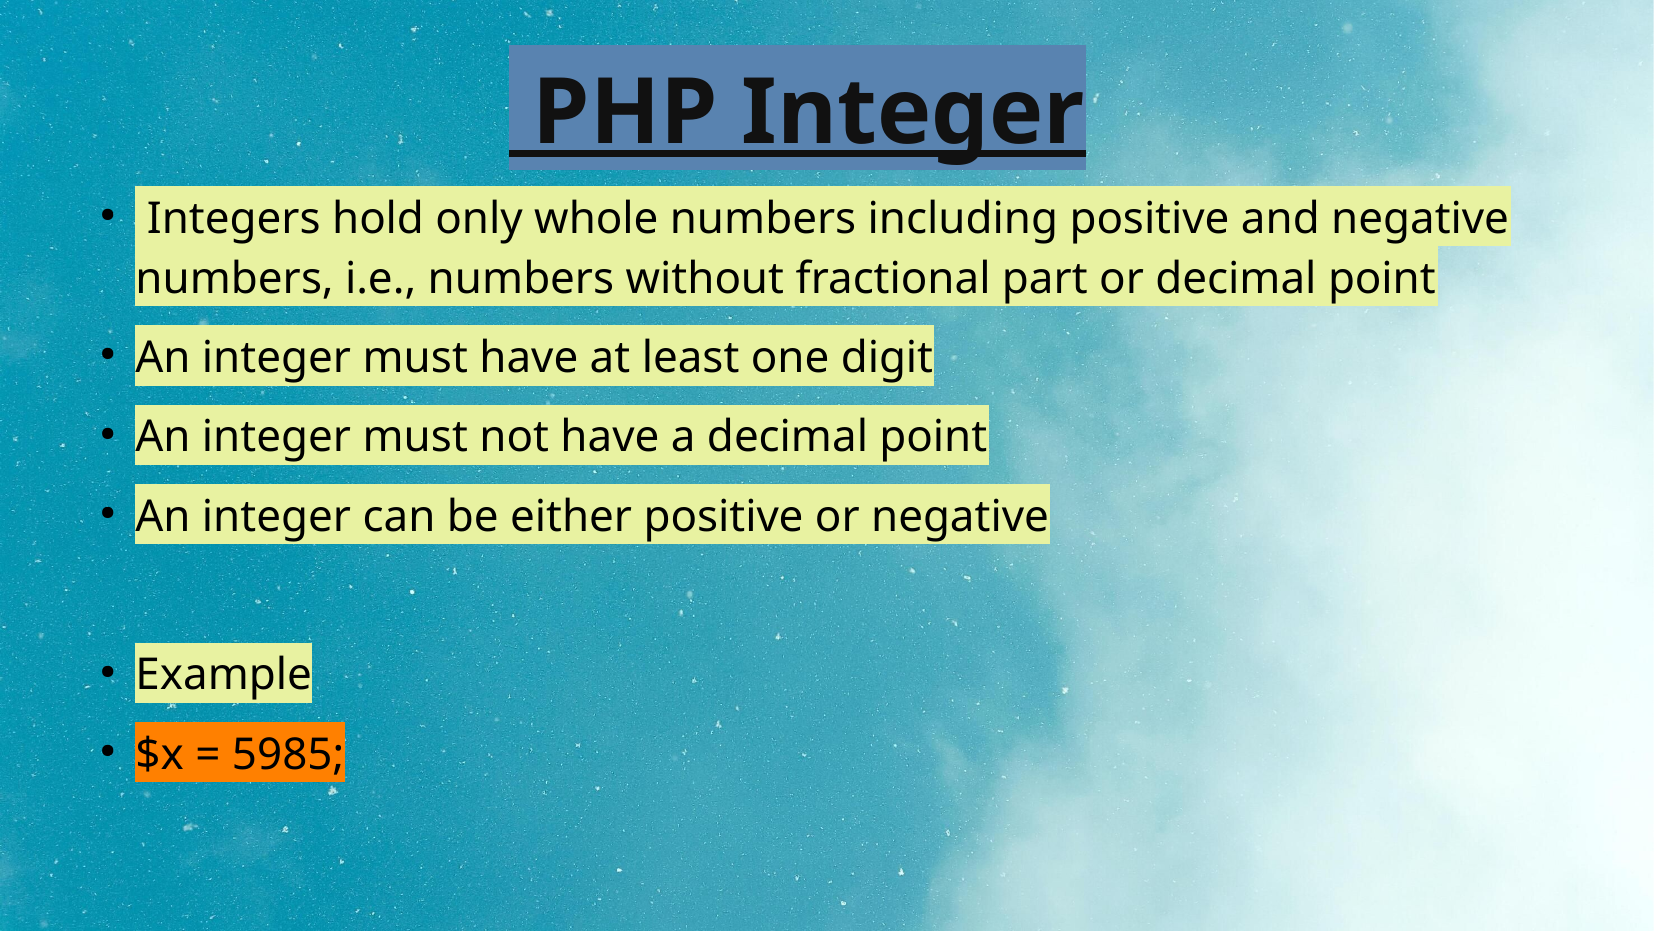

# PHP Integer
 Integers hold only whole numbers including positive and negative numbers, i.e., numbers without fractional part or decimal point
An integer must have at least one digit
An integer must not have a decimal point
An integer can be either positive or negative
Example
$x = 5985;